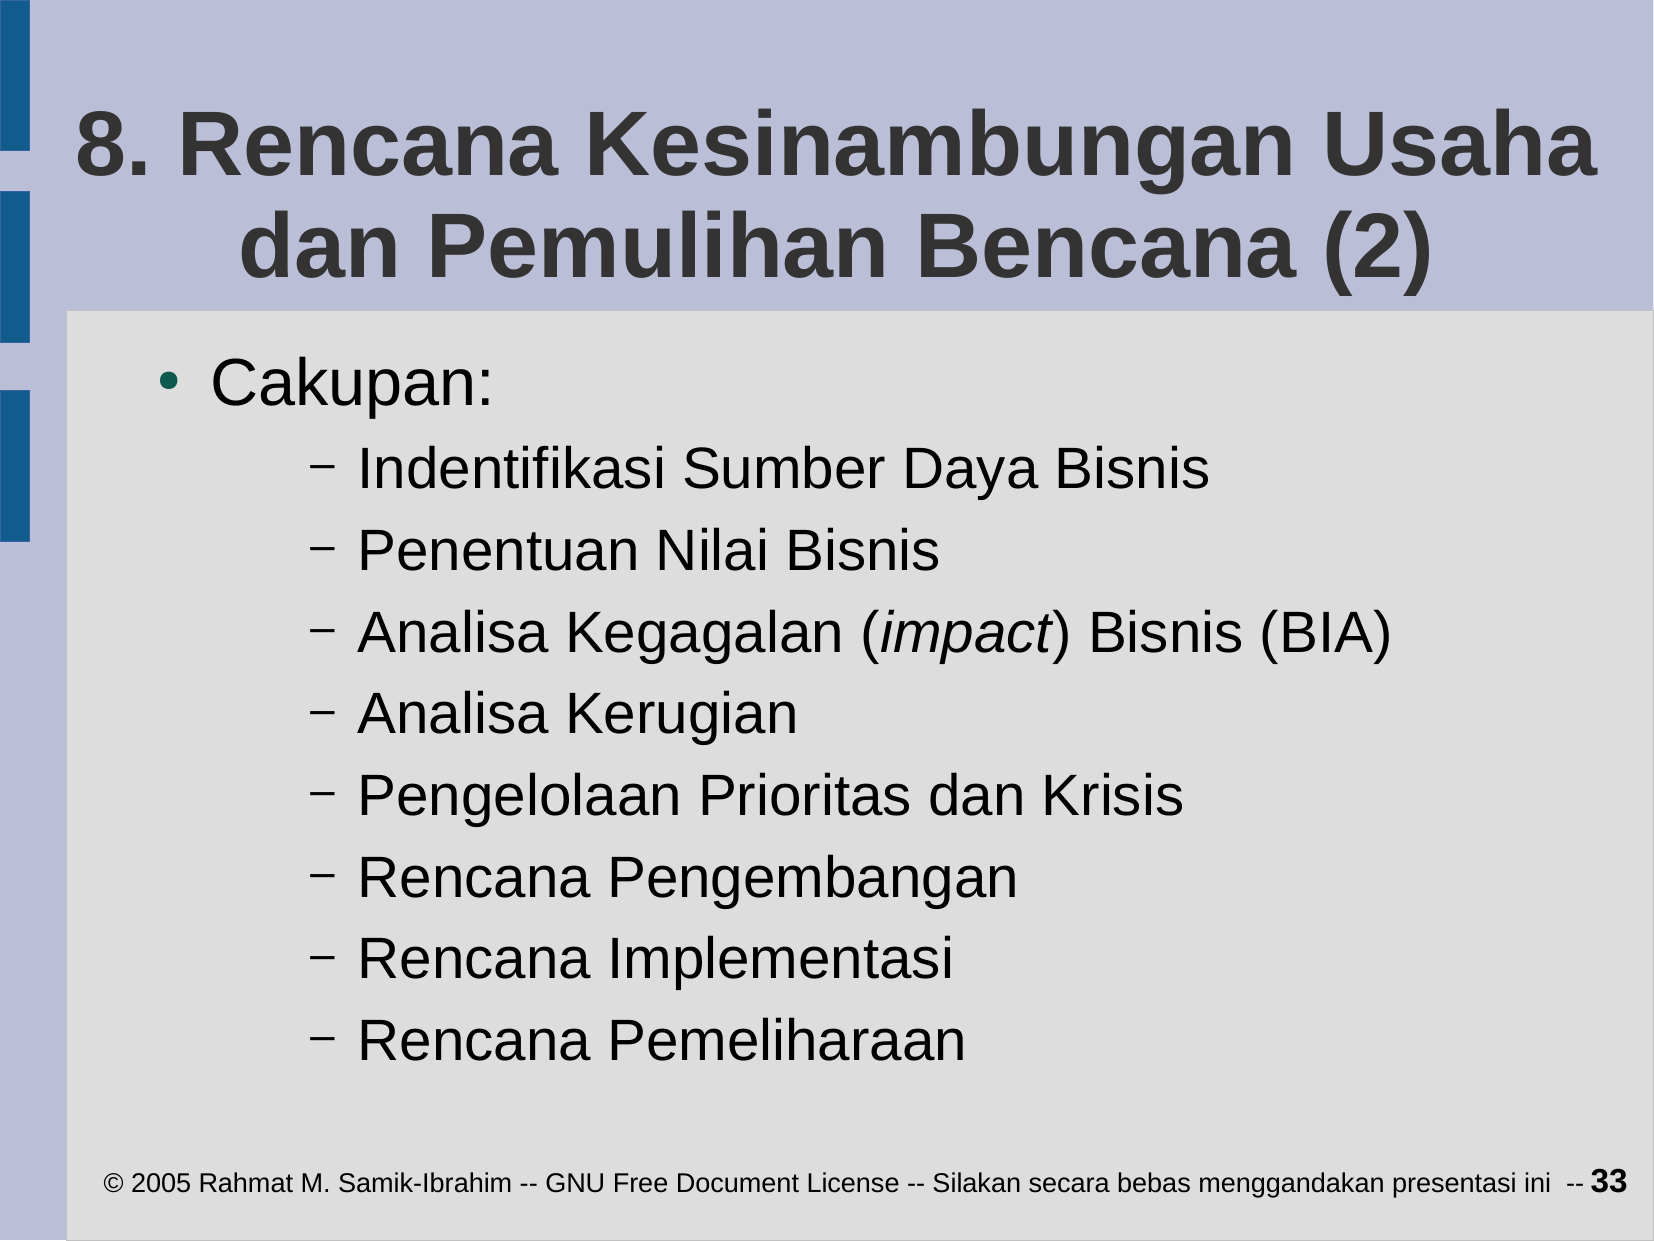

# 8. Rencana Kesinambungan Usaha dan Pemulihan Bencana (2)
Cakupan:
Indentifikasi Sumber Daya Bisnis
Penentuan Nilai Bisnis
Analisa Kegagalan (impact) Bisnis (BIA)
Analisa Kerugian
Pengelolaan Prioritas dan Krisis
Rencana Pengembangan
Rencana Implementasi
Rencana Pemeliharaan